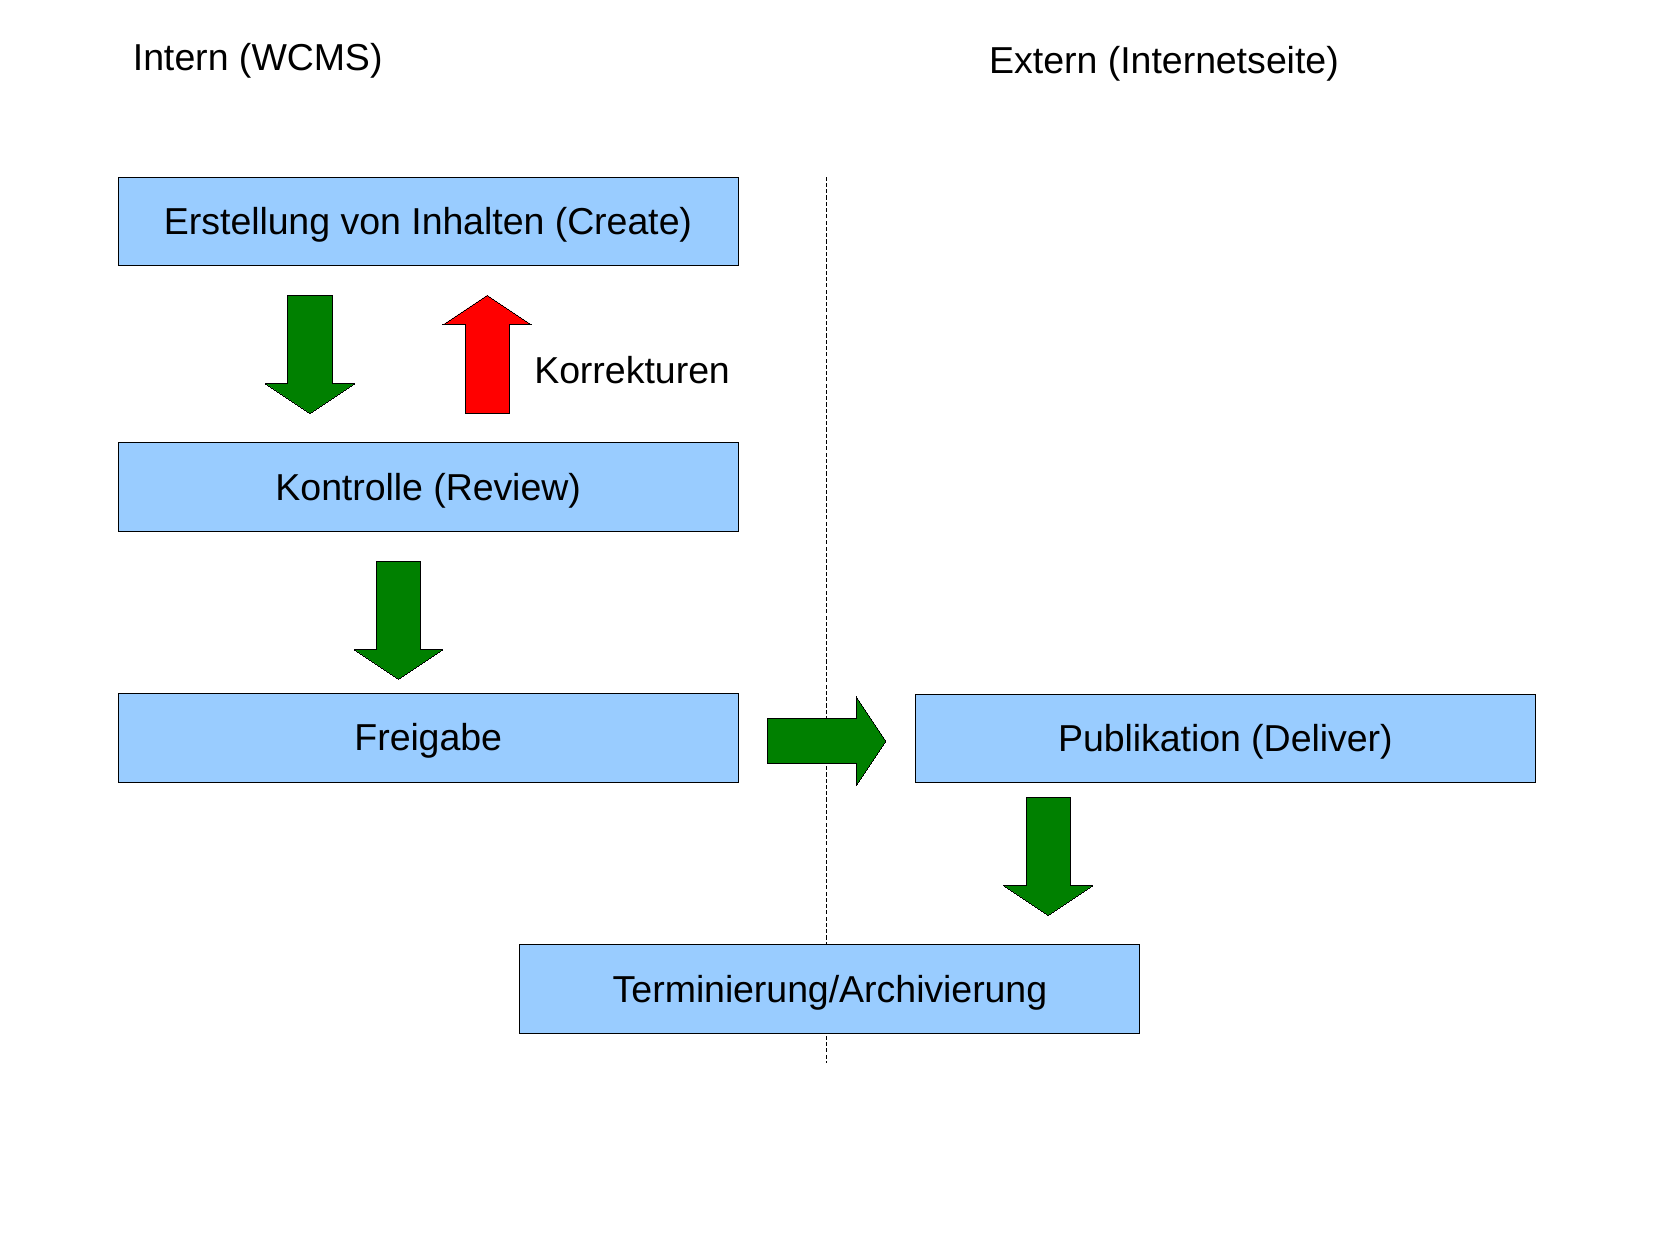

Intern (WCMS)
Extern (Internetseite)
Erstellung von Inhalten (Create)
Korrekturen
Kontrolle (Review)
Freigabe
Publikation (Deliver)
Terminierung/Archivierung